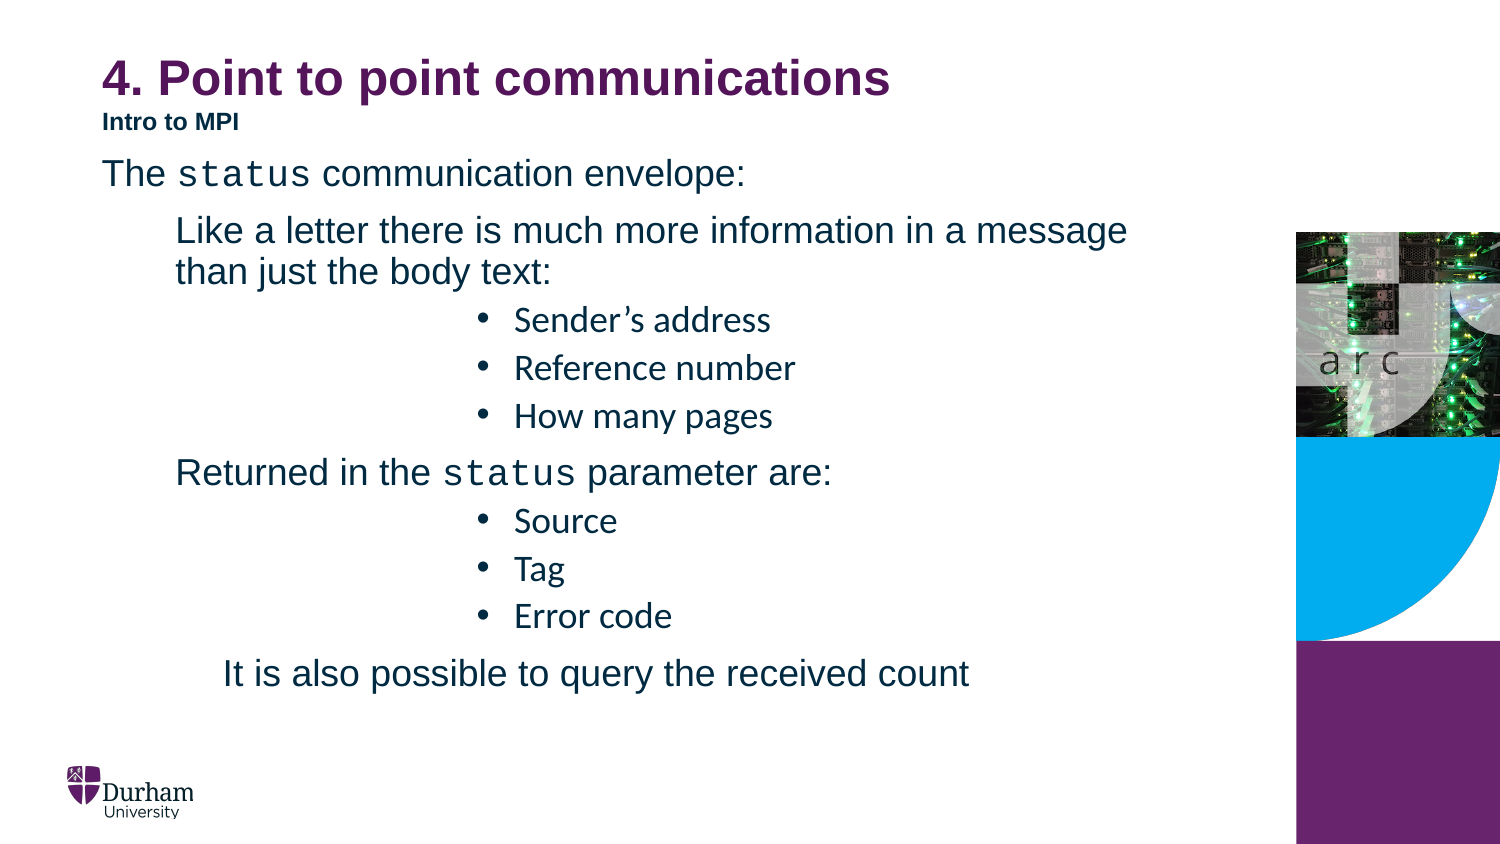

# 4. Point to point communications Intro to MPI
The status communication envelope:
	Like a letter there is much more information in a message
	than just the body text:
Sender’s address
Reference number
How many pages
	Returned in the status parameter are:
Source
Tag
Error code
		It is also possible to query the received count